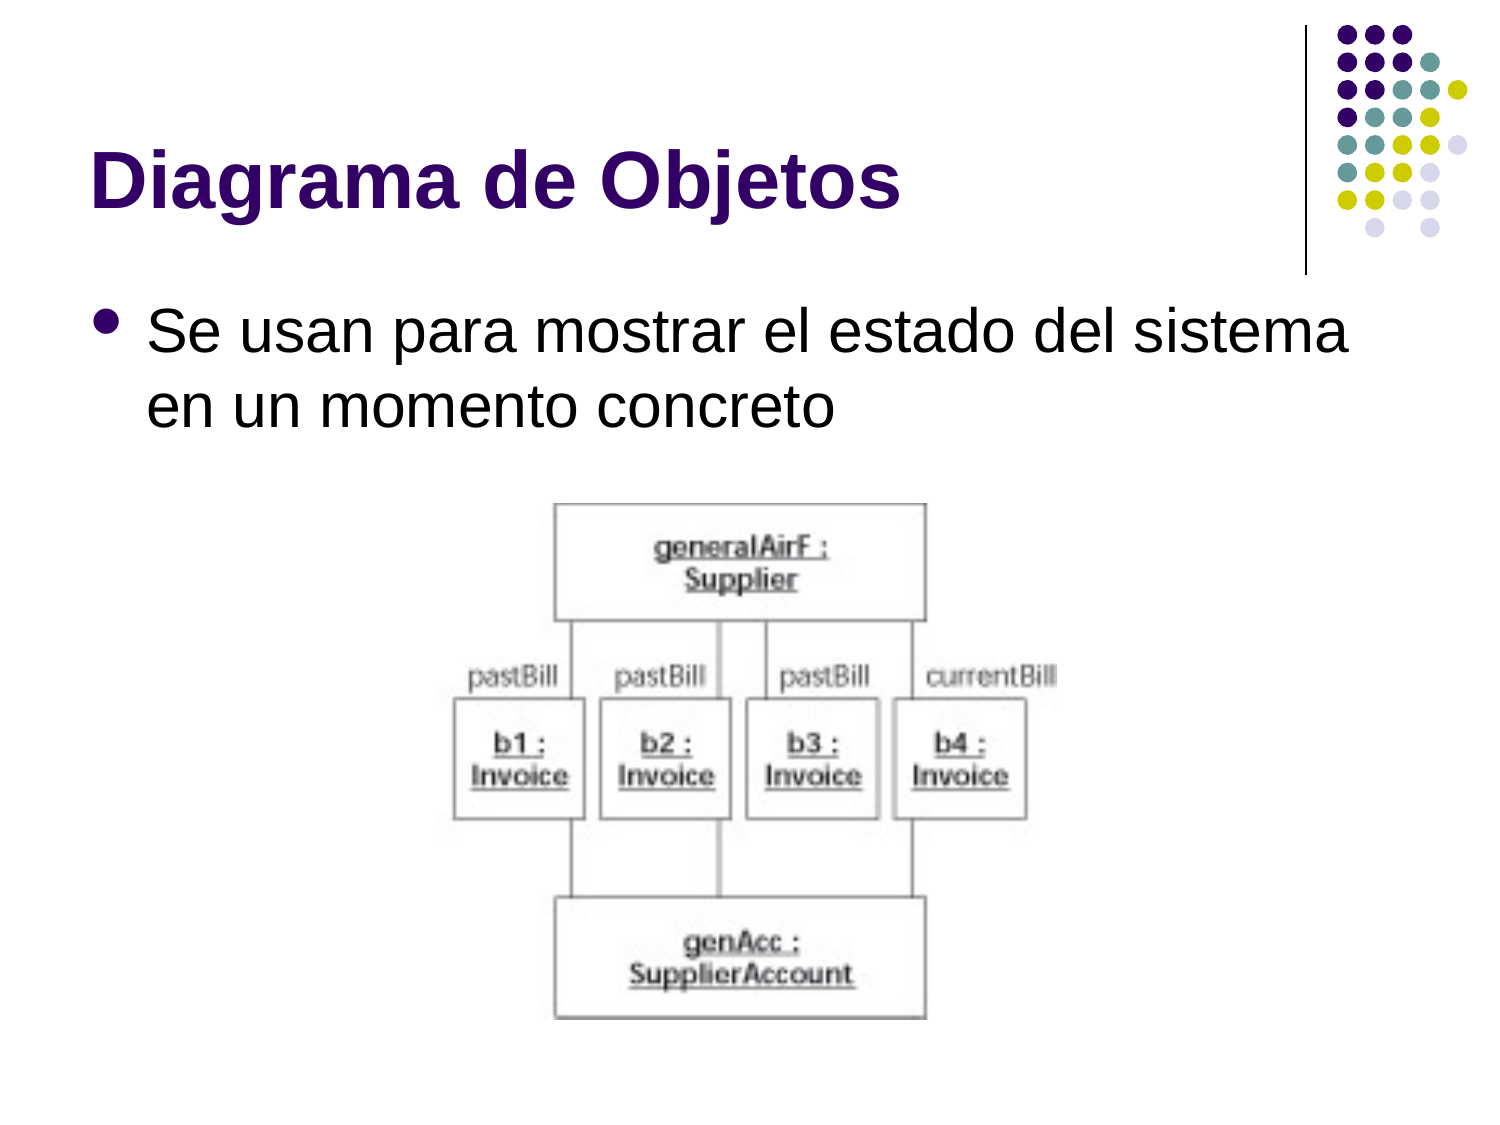

# Diagrama de Objetos
Se usan para mostrar el estado del sistema en un momento concreto